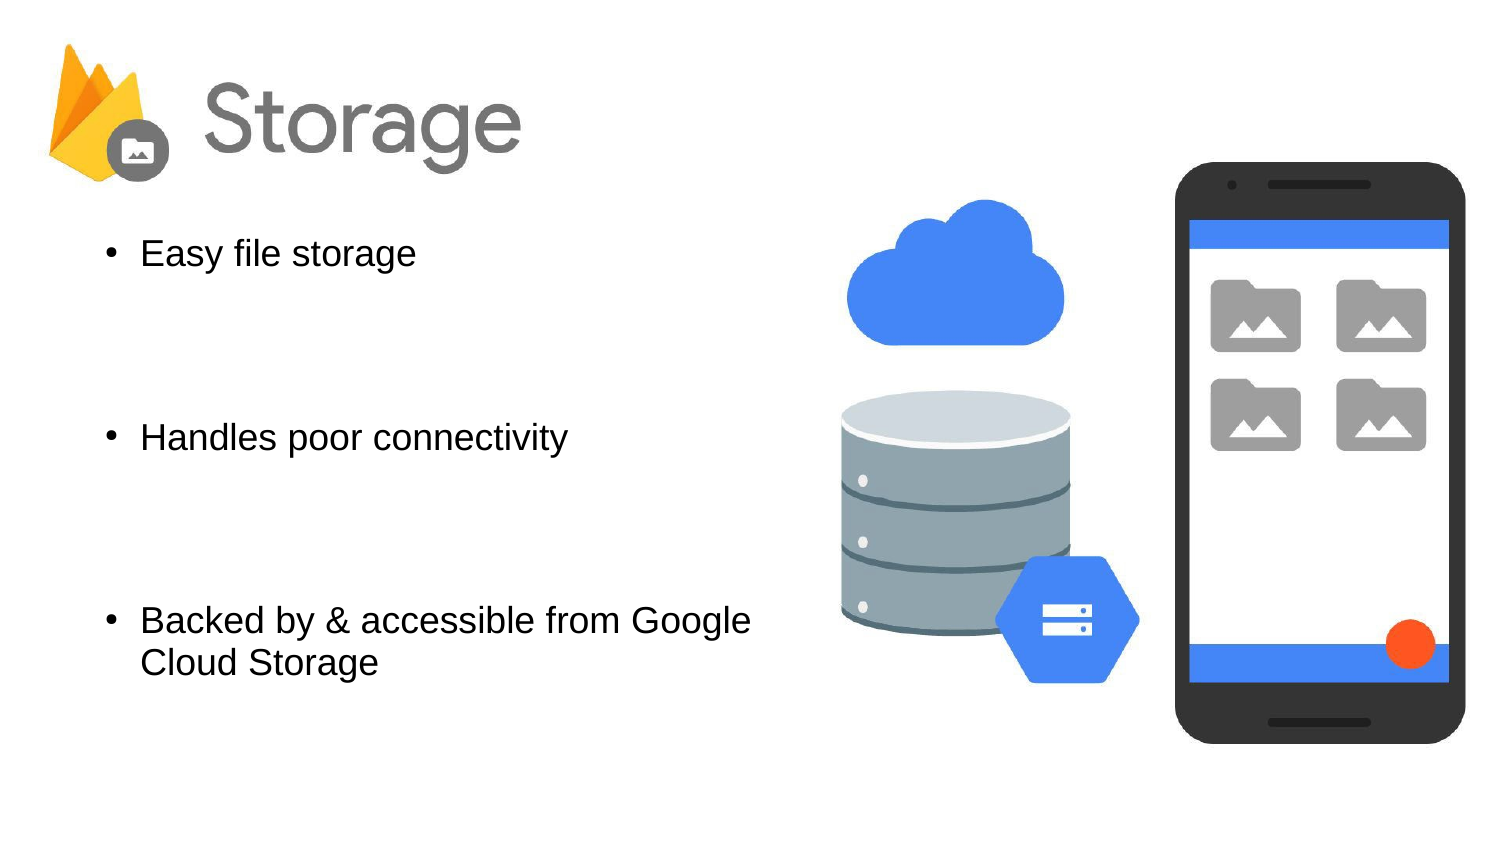

Easy file storage
Handles poor connectivity
Backed by & accessible from Google Cloud Storage